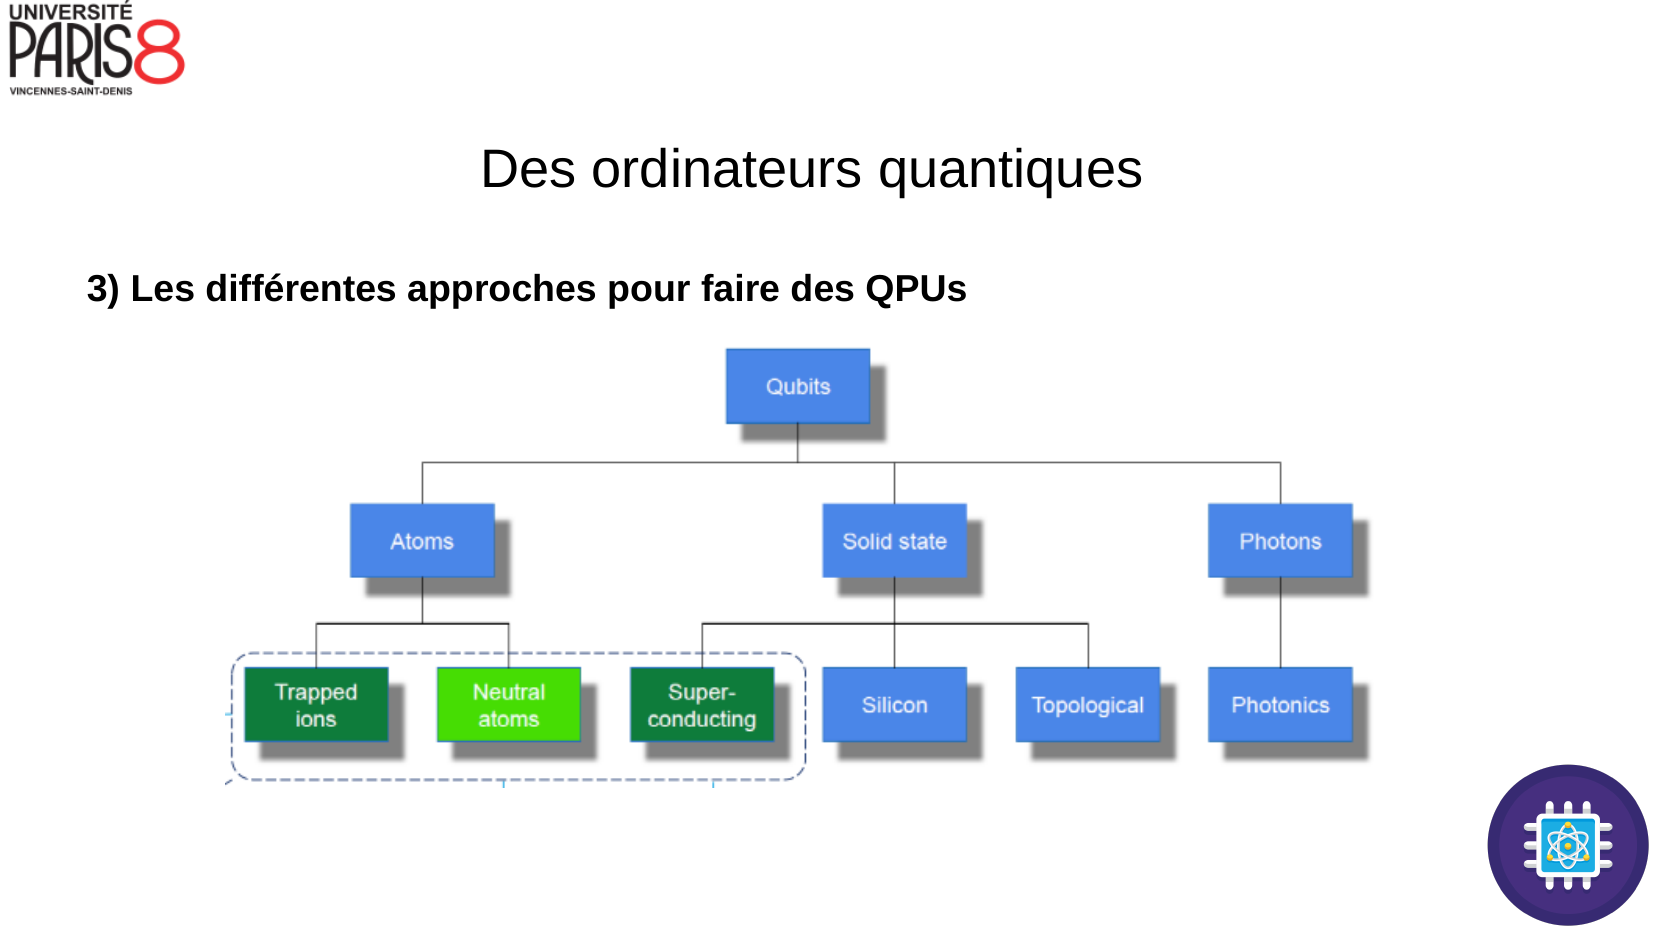

# Des ordinateurs quantiques
3) Les différentes approches pour faire des QPUs